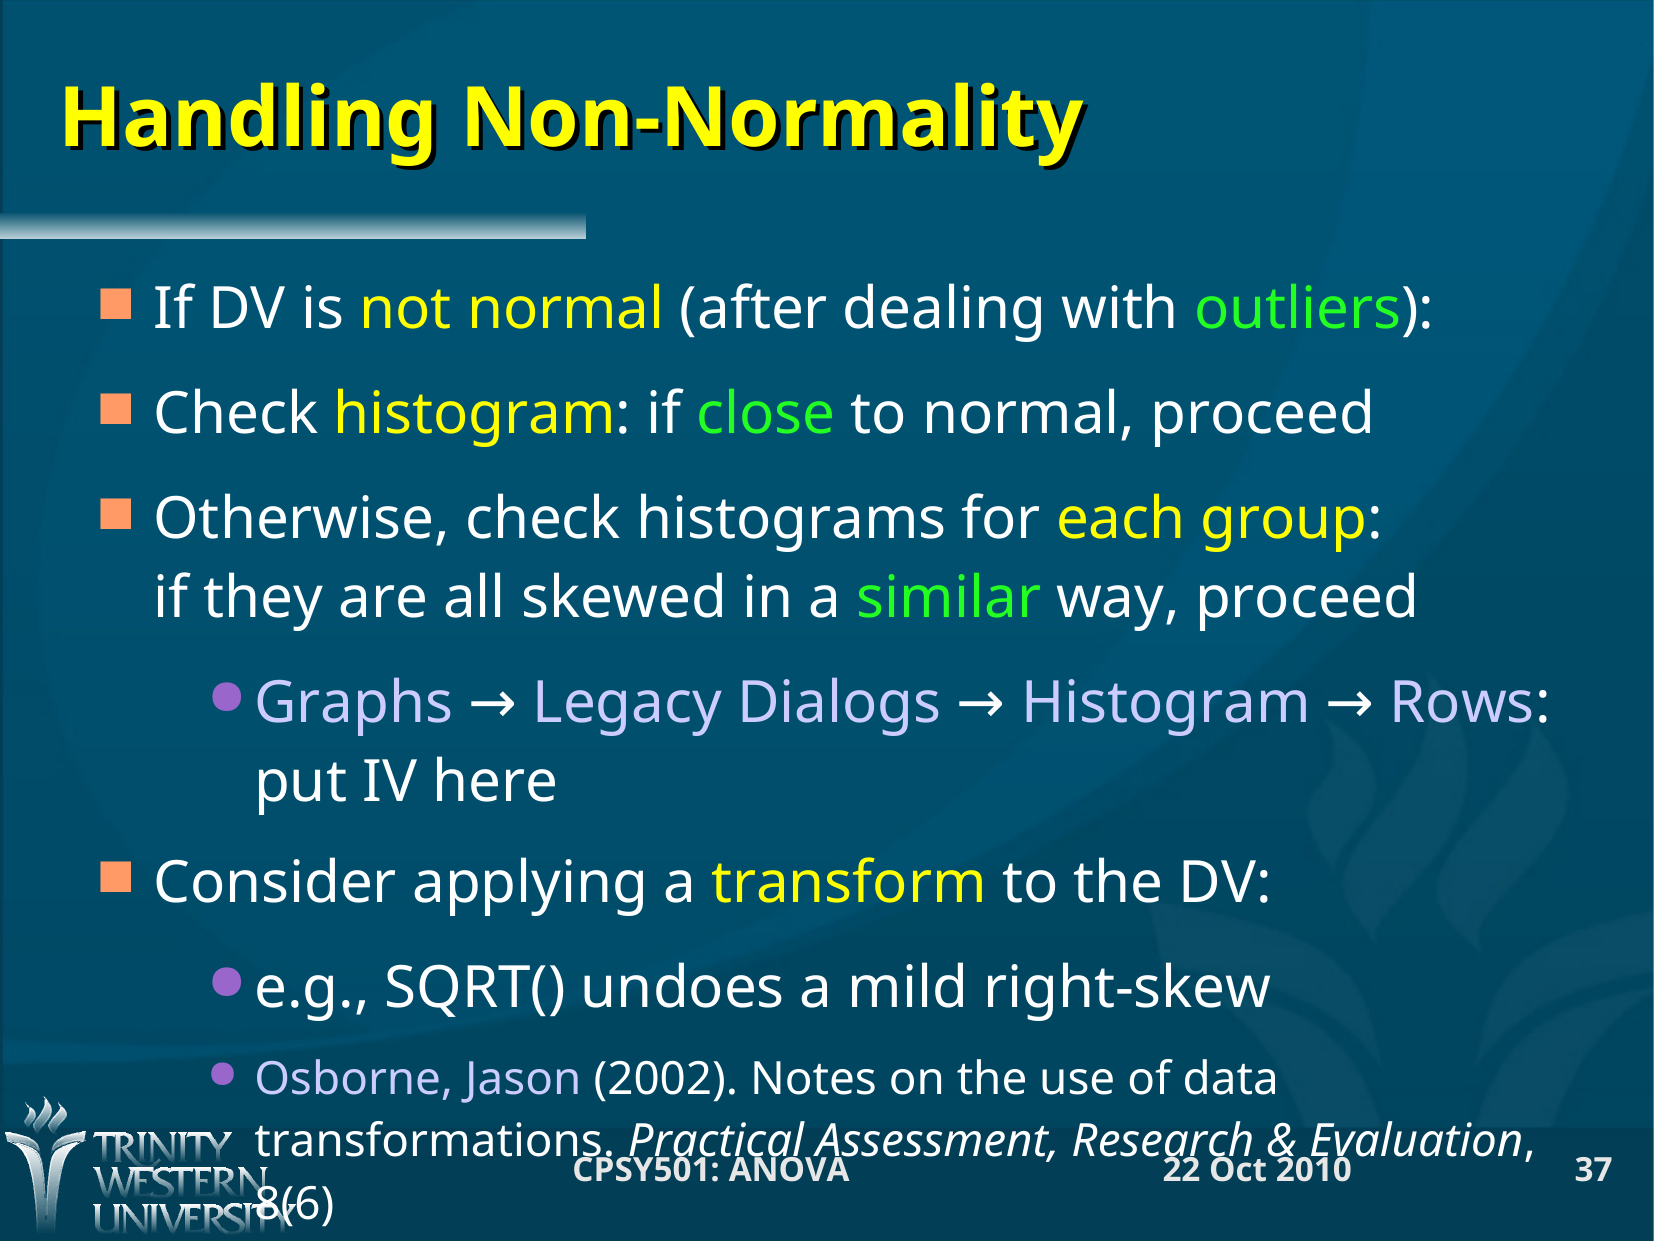

# Handling Non-Normality
If DV is not normal (after dealing with outliers):
Check histogram: if close to normal, proceed
Otherwise, check histograms for each group:
if they are all skewed in a similar way, proceed
Graphs → Legacy Dialogs → Histogram → Rows: put IV here
Consider applying a transform to the DV:
e.g., SQRT() undoes a mild right-skew
Osborne, Jason (2002). Notes on the use of data transformations. Practical Assessment, Research & Evaluation, 8(6)
CPSY501: ANOVA
22 Oct 2010
37